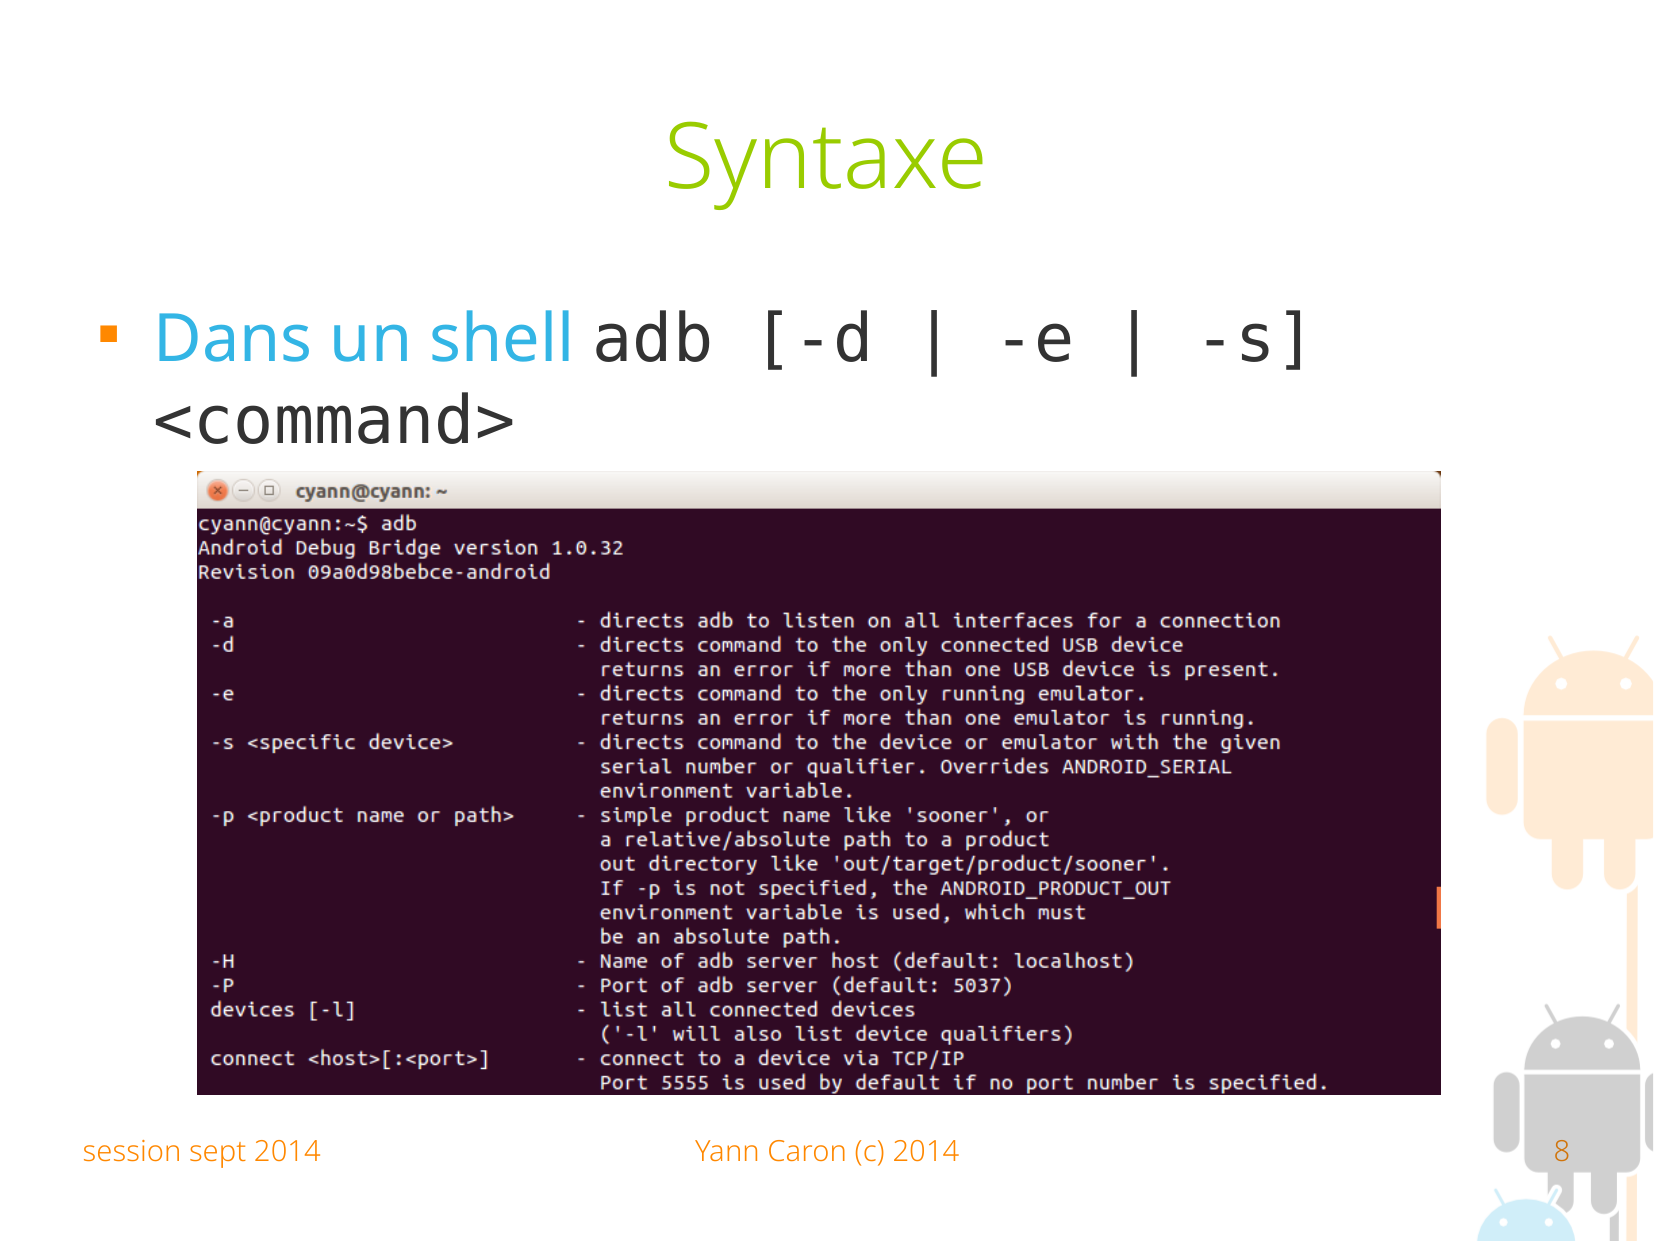

# Syntaxe
Dans un shell adb [-d | -e | -s] <command>
session sept 2014
Yann Caron (c) 2014
8